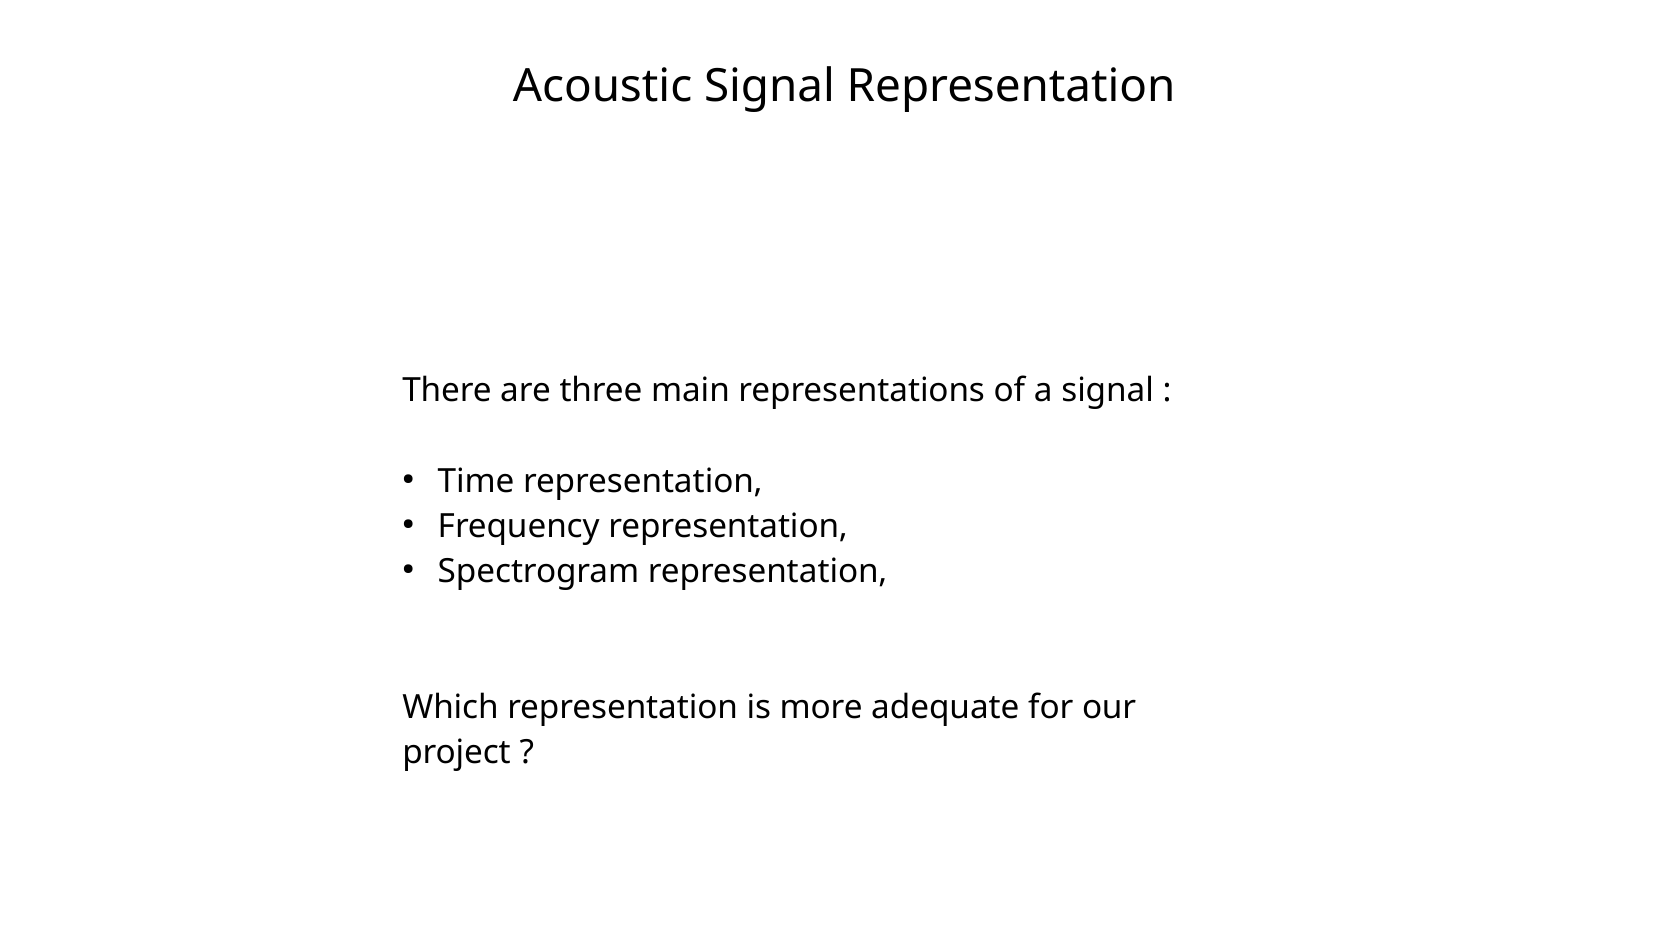

Acoustic Signal Representation
There are three main representations of a signal :
Time representation,
Frequency representation,
Spectrogram representation,
Which representation is more adequate for our project ?